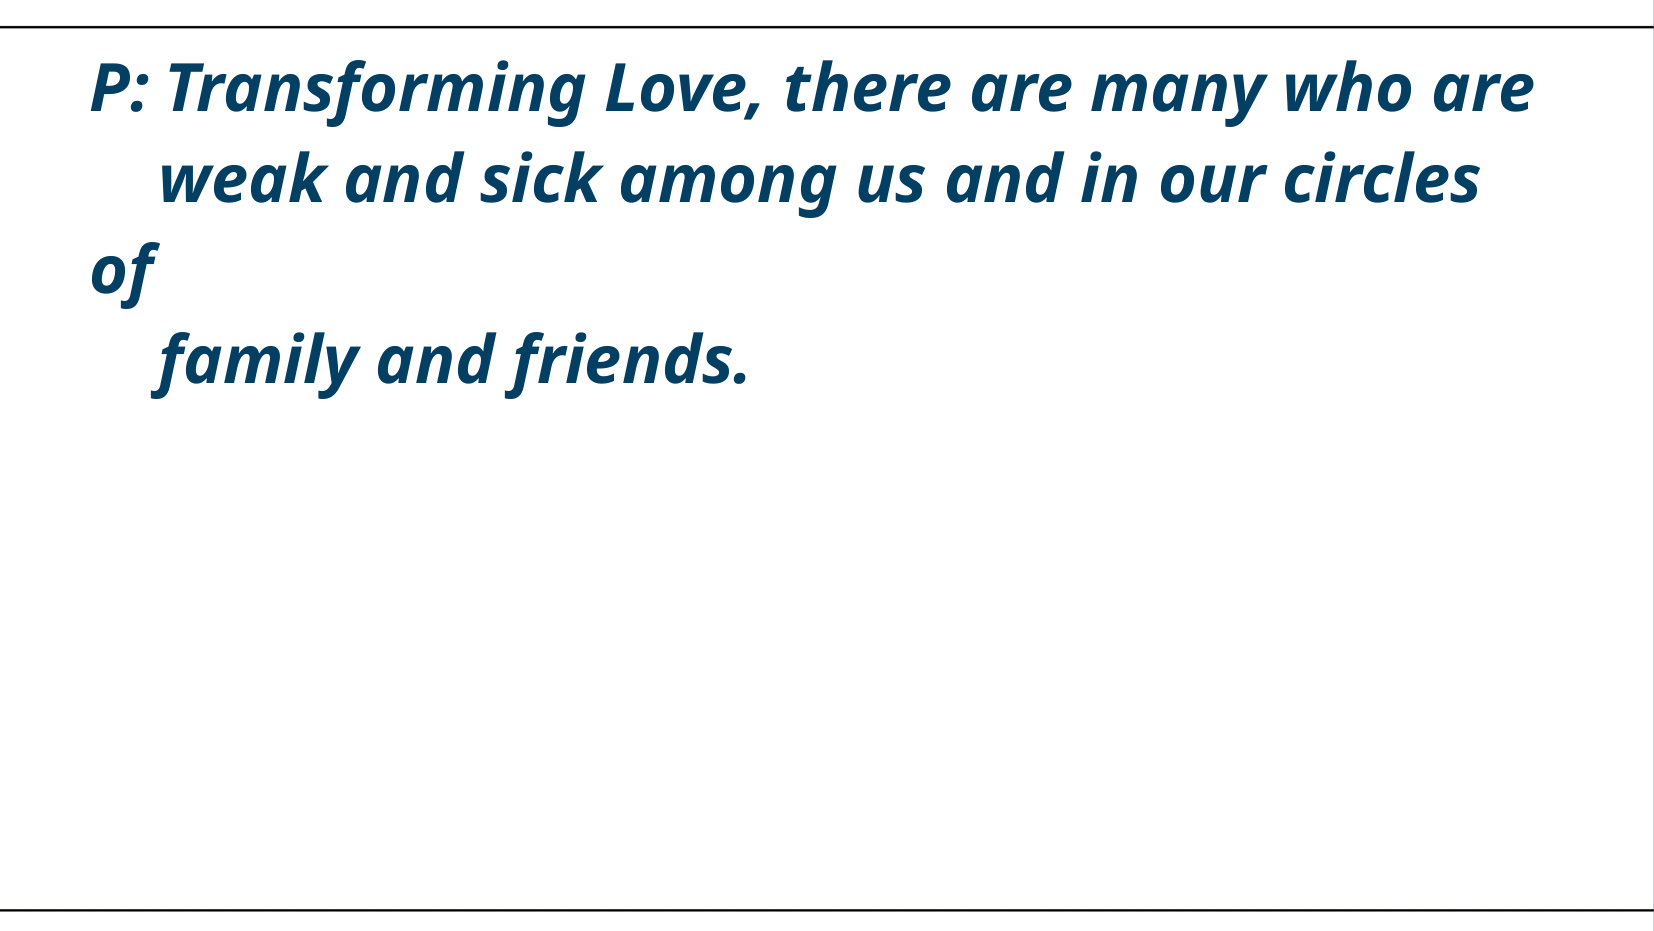

P:	Transforming Love, there are many who are
 weak and sick among us and in our circles of
 family and friends.